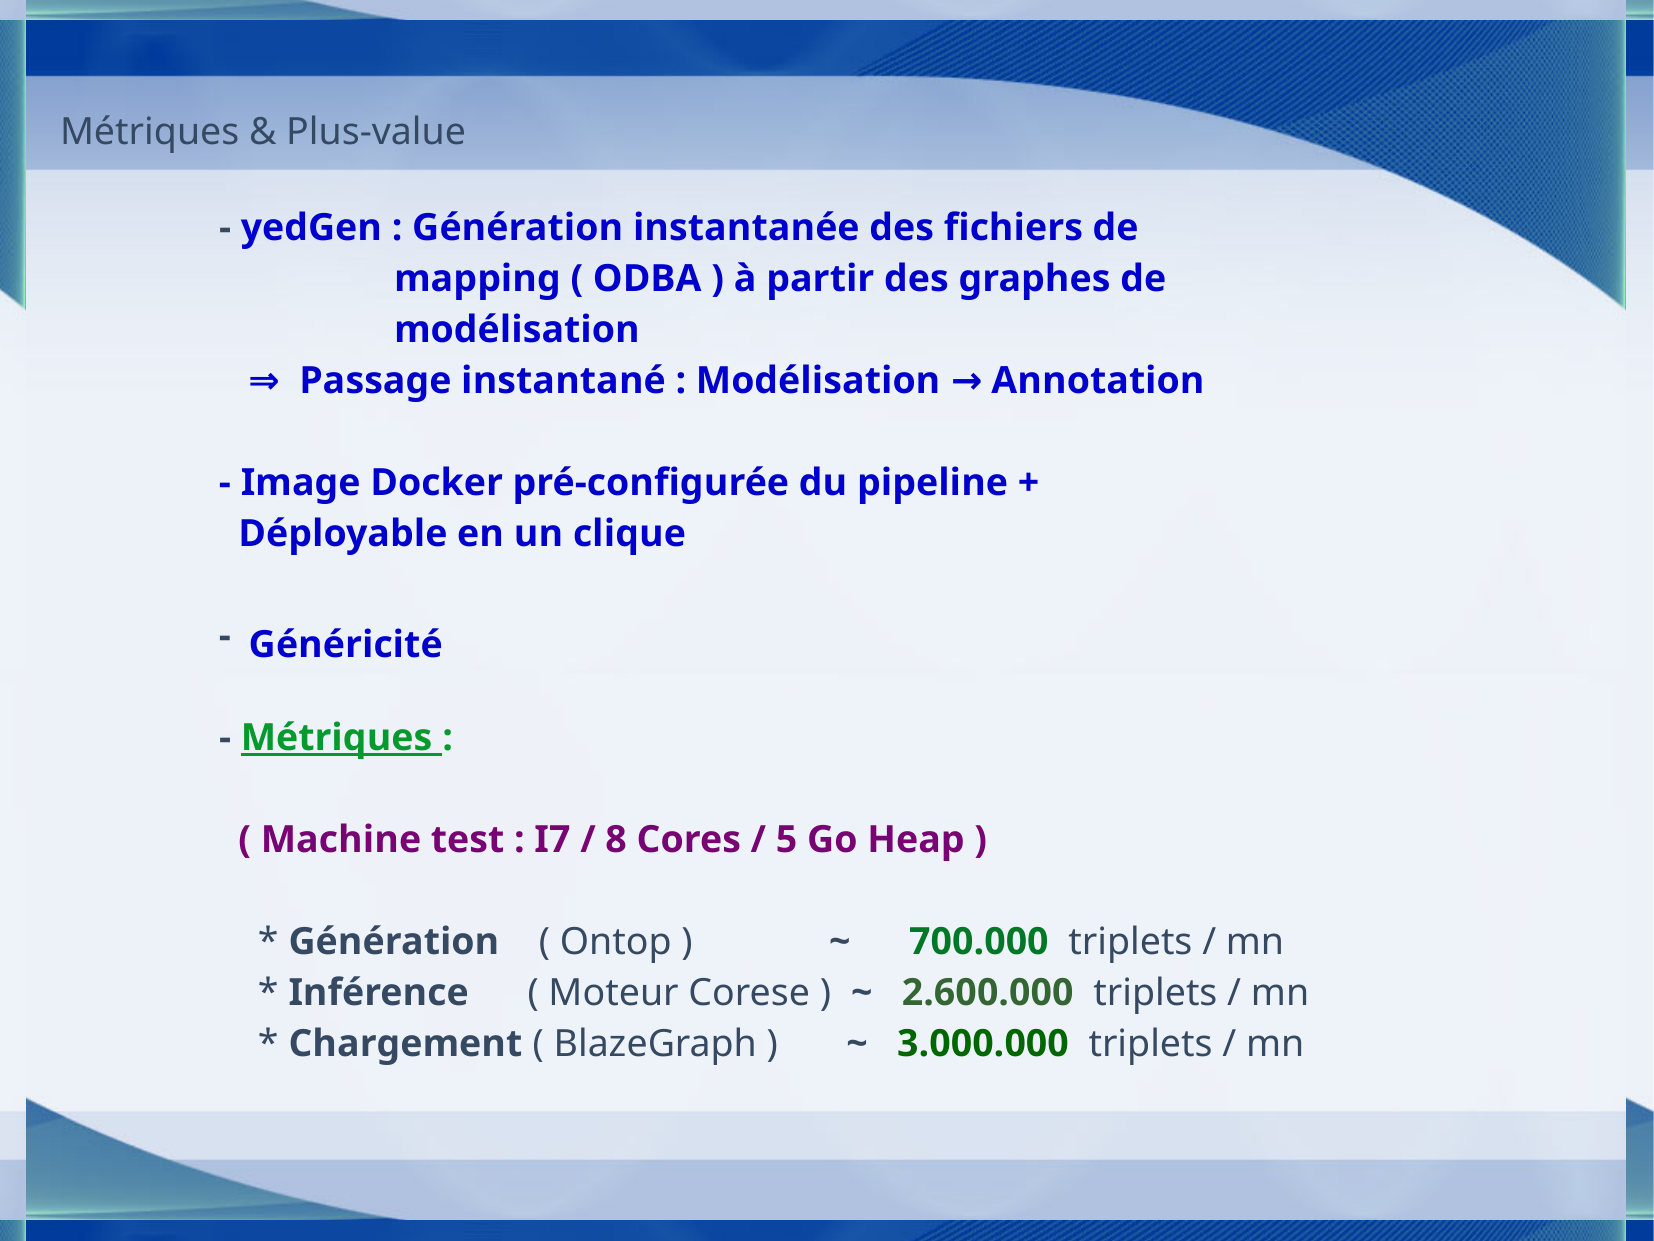

# Métriques & Plus-value
 - yedGen : Génération instantanée des fichiers de
 mapping ( ODBA ) à partir des graphes de
 modélisation
 ⇒ Passage instantané : Modélisation → Annotation
 - Image Docker pré-configurée du pipeline +
 Déployable en un clique
 -
 - Métriques :
 ( Machine test : I7 / 8 Cores / 5 Go Heap )
   * Génération  ( Ontop ) ~ 700.000 triplets / mn
 * Inférence  ( Moteur Corese ) ~ 2.600.000 triplets / mn
 * Chargement ( BlazeGraph ) ~ 3.000.000 triplets / mn
Généricité